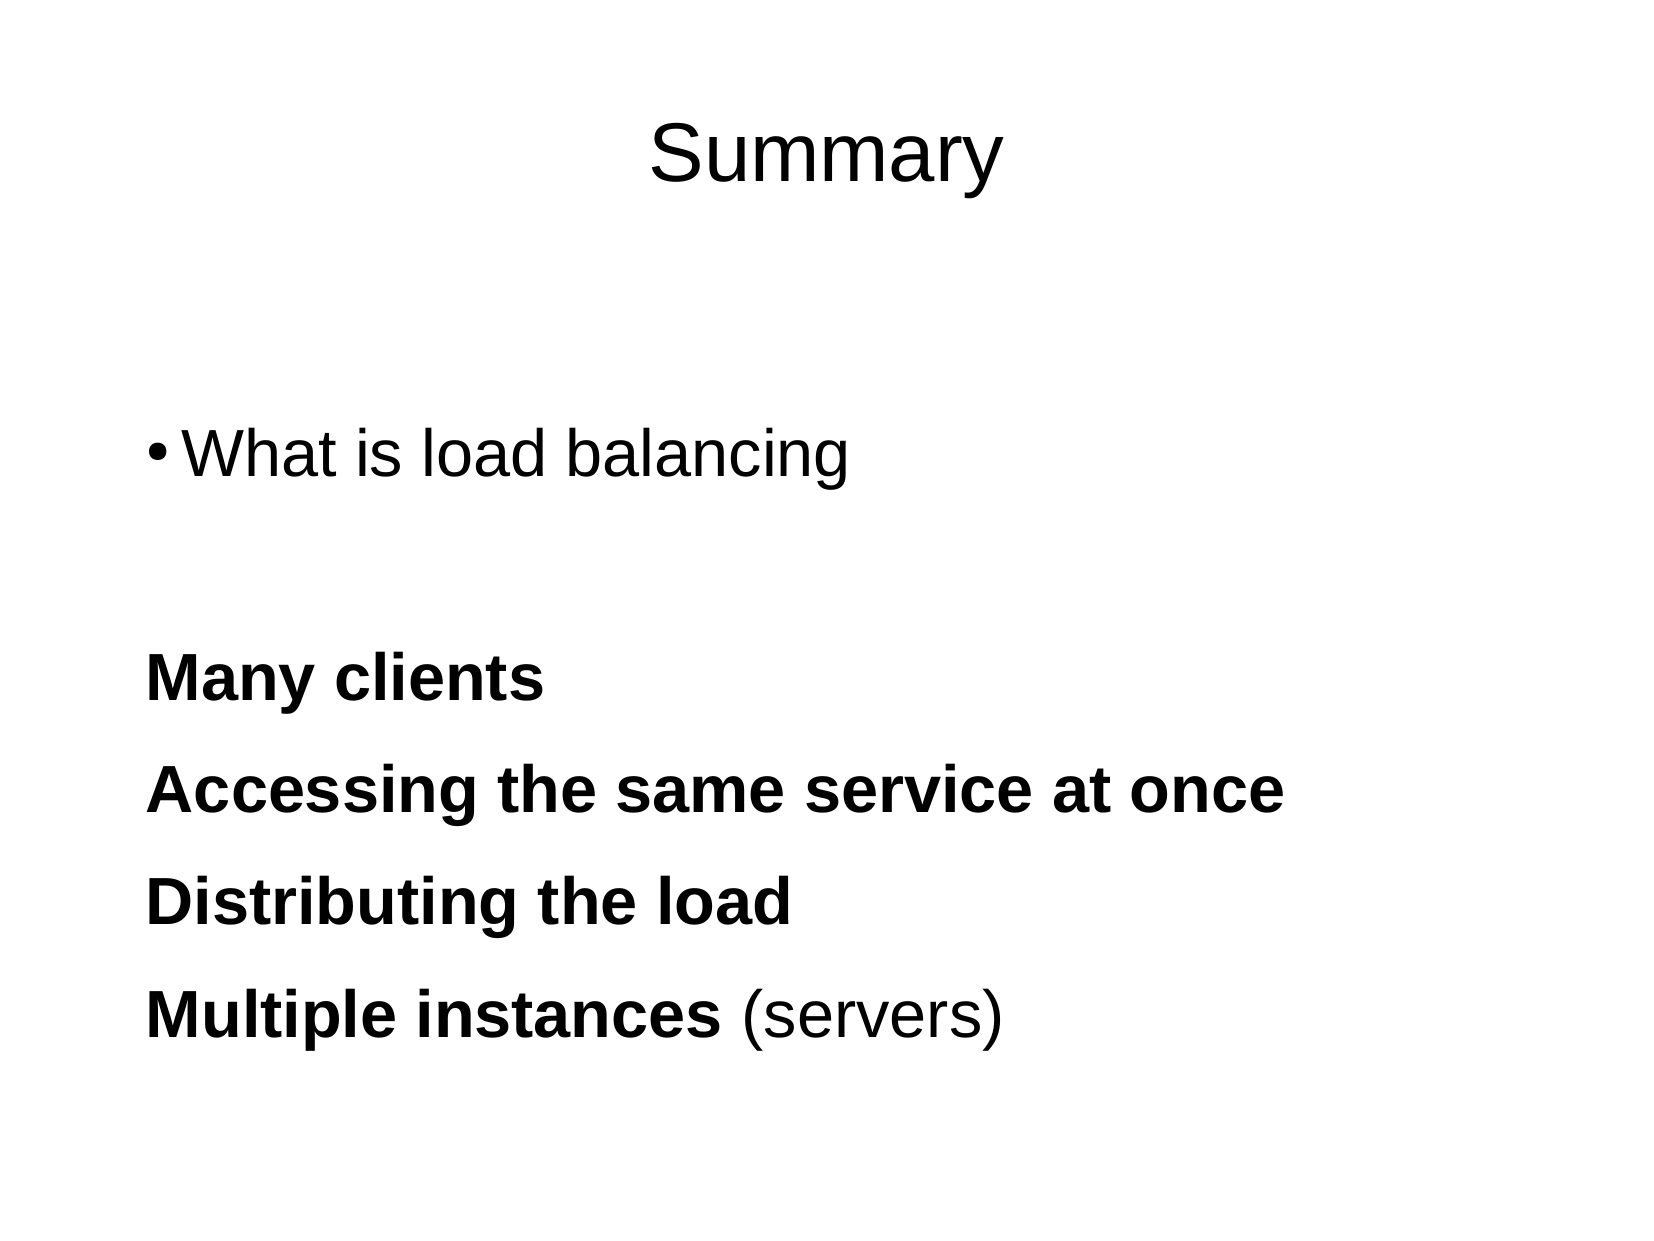

# Summary
What is load balancing
Many clients
Accessing the same service at once
Distributing the load
Multiple instances (servers)